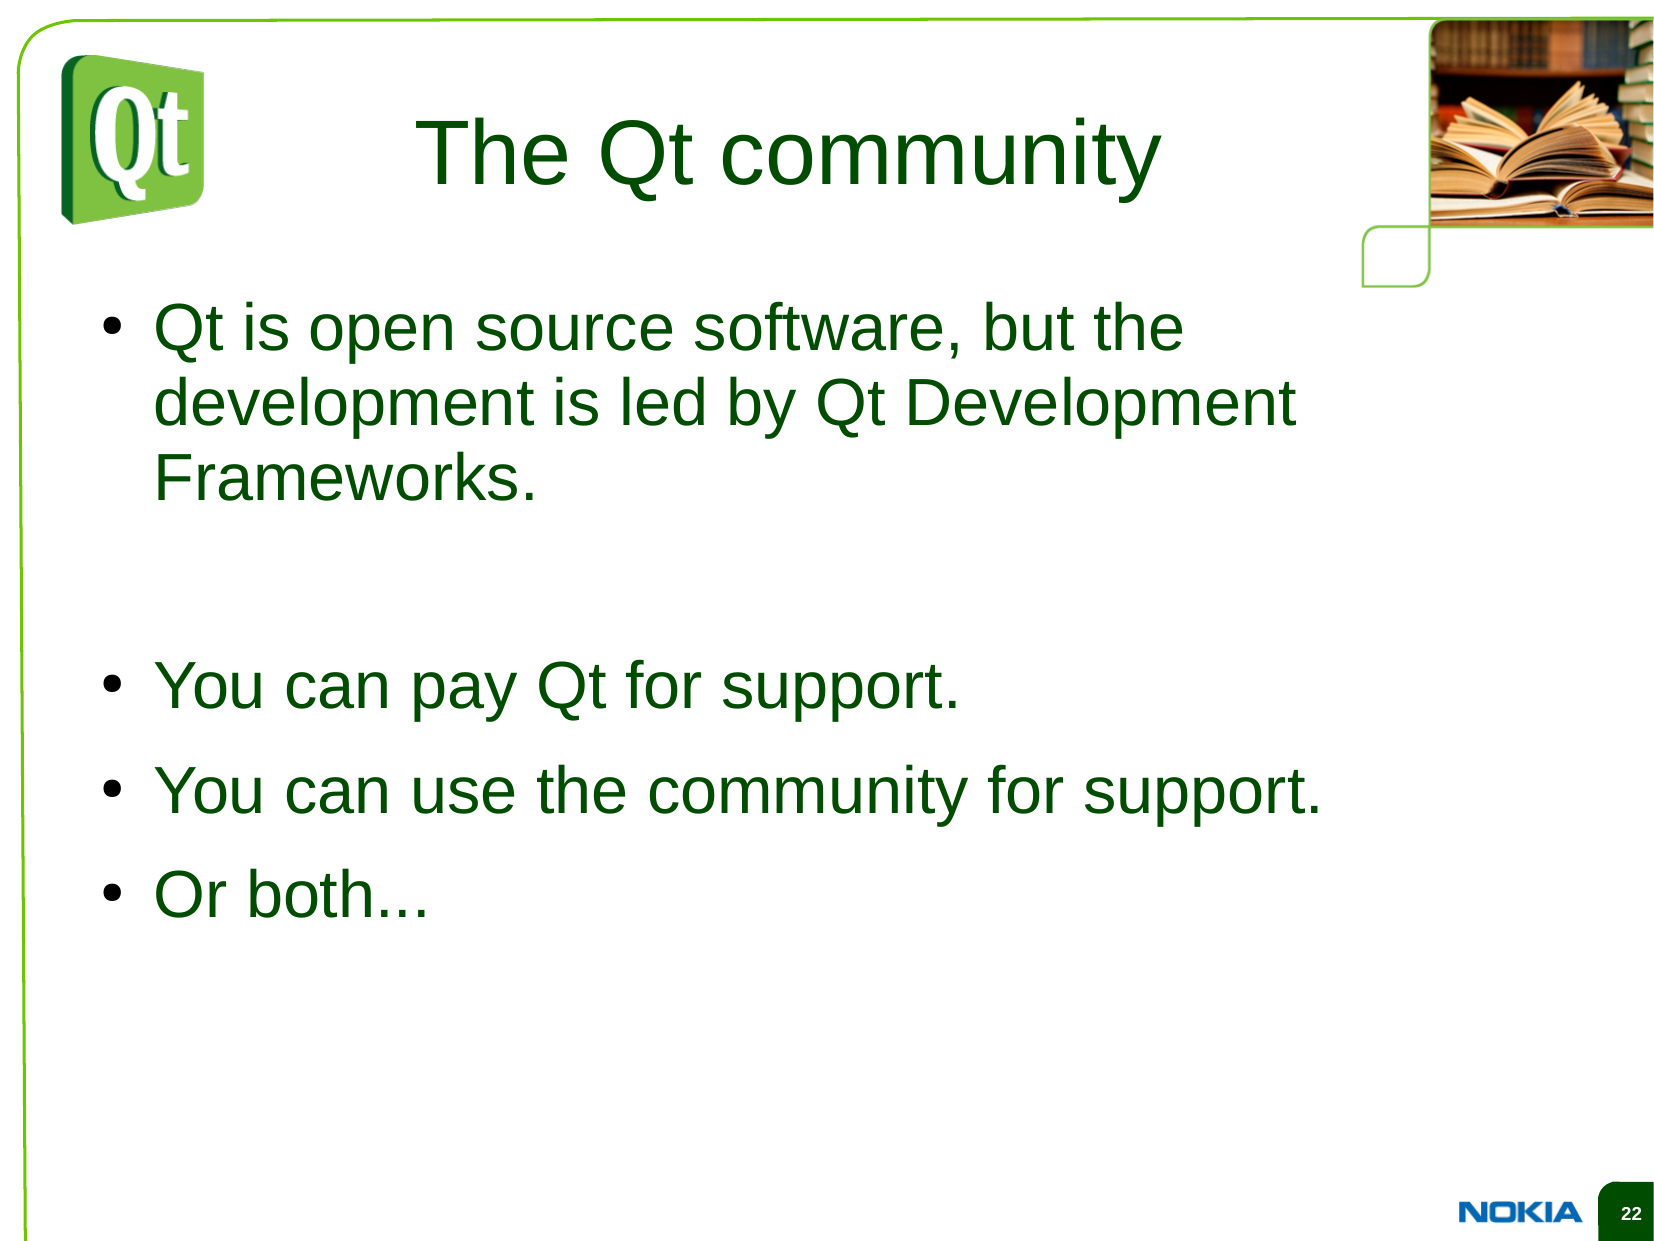

# The Qt community
Qt is open source software, but the development is led by Qt Development Frameworks.
You can pay Qt for support.
You can use the community for support.
Or both...